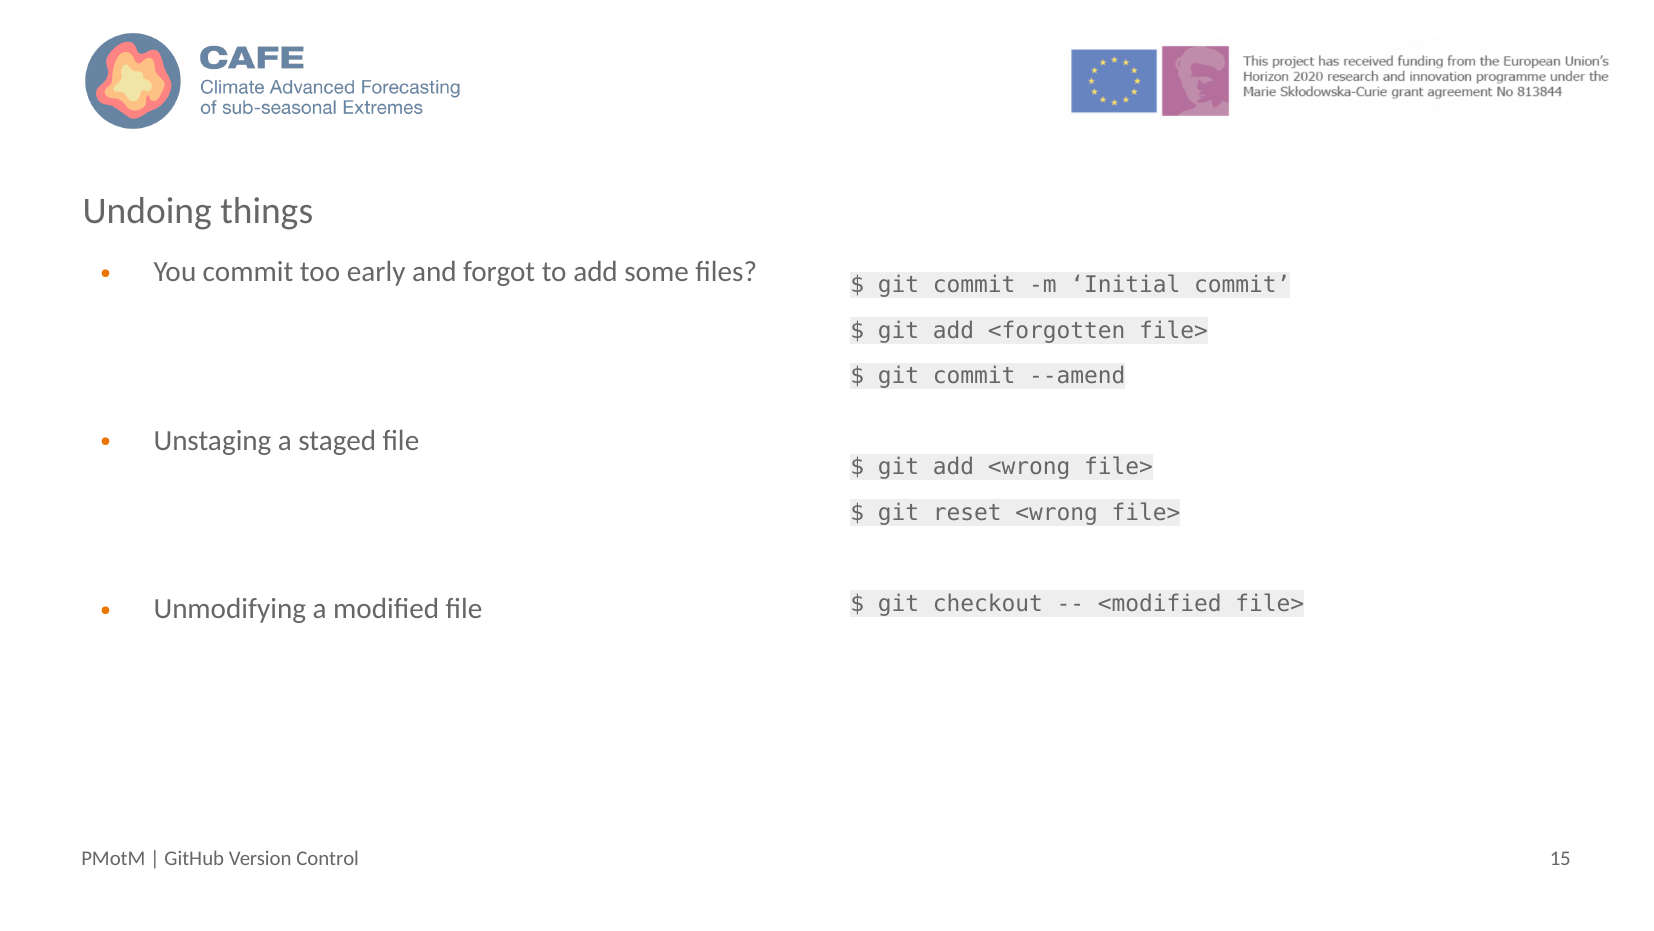

# Undoing things
You commit too early and forgot to add some files?
Unstaging a staged file
Unmodifying a modified file
$ git commit -m ‘Initial commit’
$ git add <forgotten file>
$ git commit --amend
$ git add <wrong file>
$ git reset <wrong file>
$ git checkout -- <modified file>
PMotM | GitHub Version Control
15